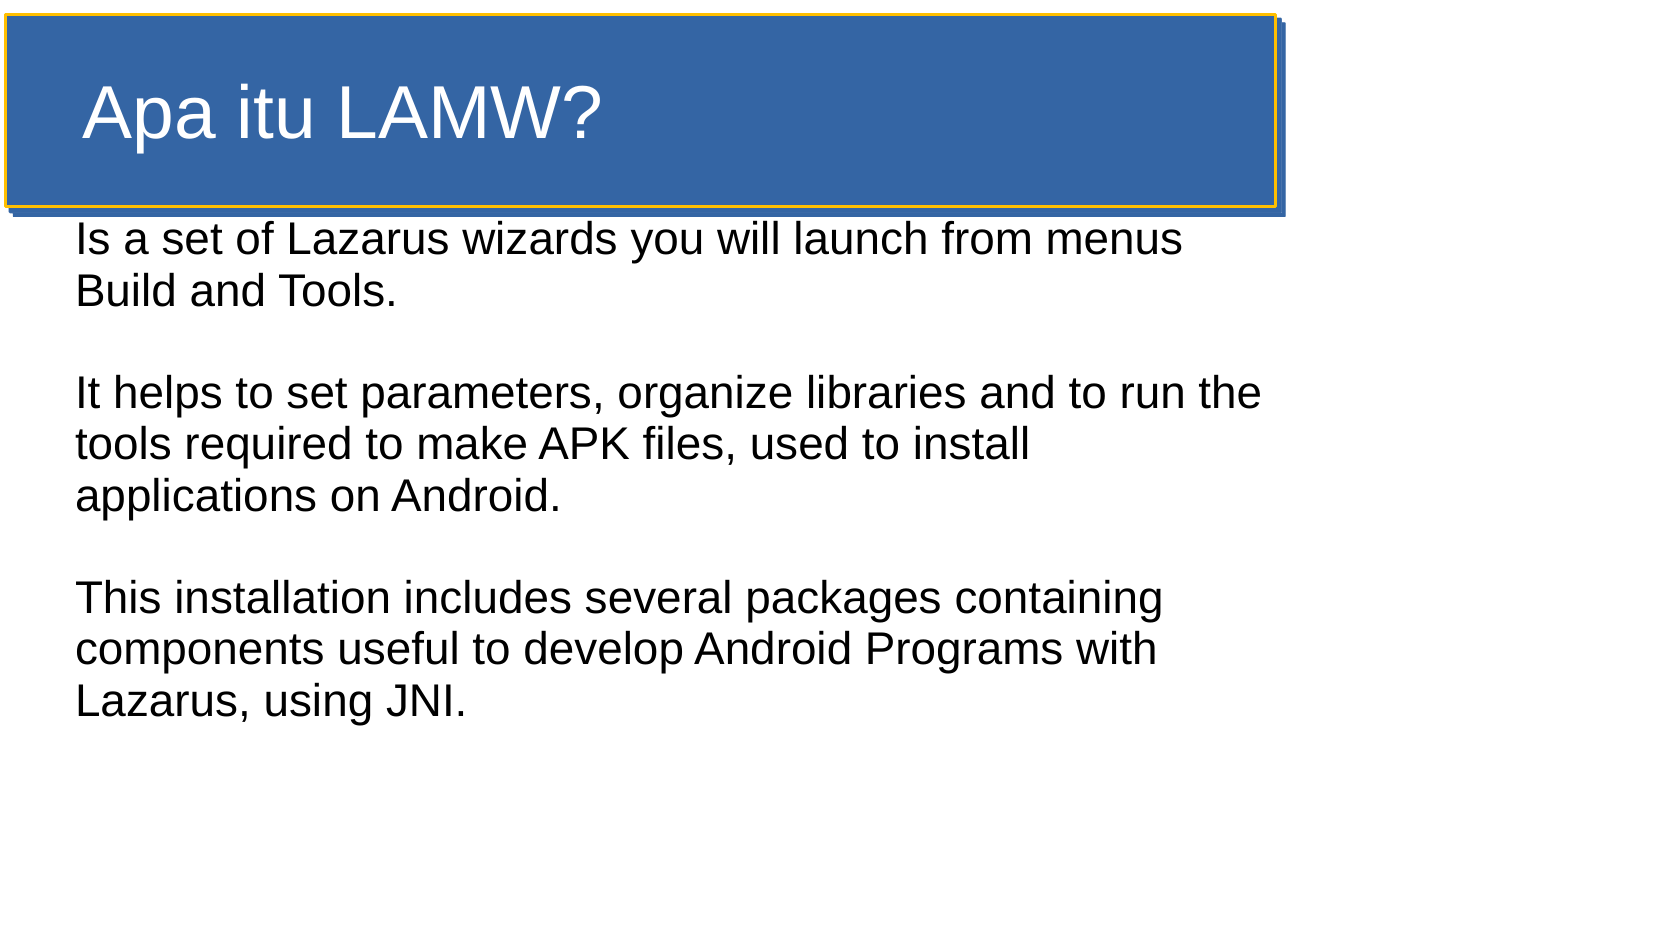

# Apa itu LAMW?
Is a set of Lazarus wizards you will launch from menus Build and Tools.
It helps to set parameters, organize libraries and to run the tools required to make APK files, used to install applications on Android.
This installation includes several packages containing components useful to develop Android Programs with Lazarus, using JNI.